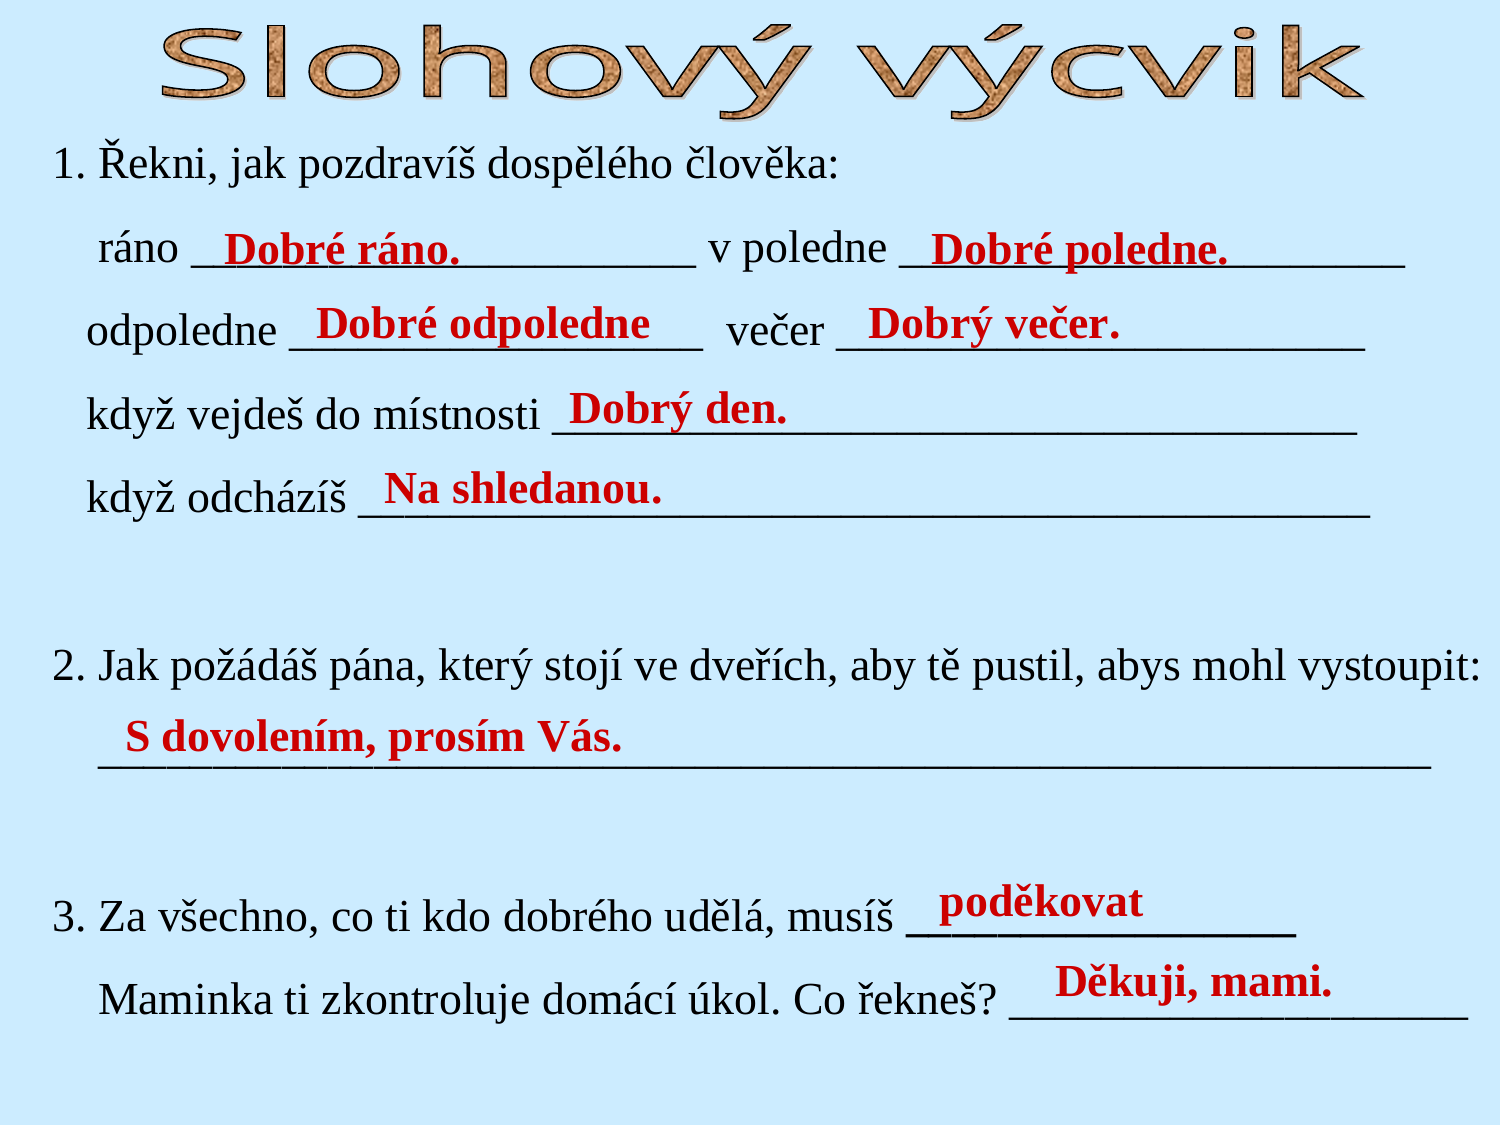

Slohový výcvik
1. Řekni, jak pozdravíš dospělého člověka:
 ráno ______________________ v poledne ______________________
 odpoledne __________________ večer _______________________
 když vejdeš do místnosti ___________________________________
 když odcházíš ____________________________________________
2. Jak požádáš pána, který stojí ve dveřích, aby tě pustil, abys mohl vystoupit:
 __________________________________________________________
3. Za všechno, co ti kdo dobrého udělá, musíš _________________
 Maminka ti zkontroluje domácí úkol. Co řekneš? ____________________
Dobré ráno. Dobré poledne.
 Dobré odpoledne Dobrý večer.
 Dobrý den.
 Na shledanou.
S dovolením, prosím Vás.
poděkovat
 Děkuji, mami.